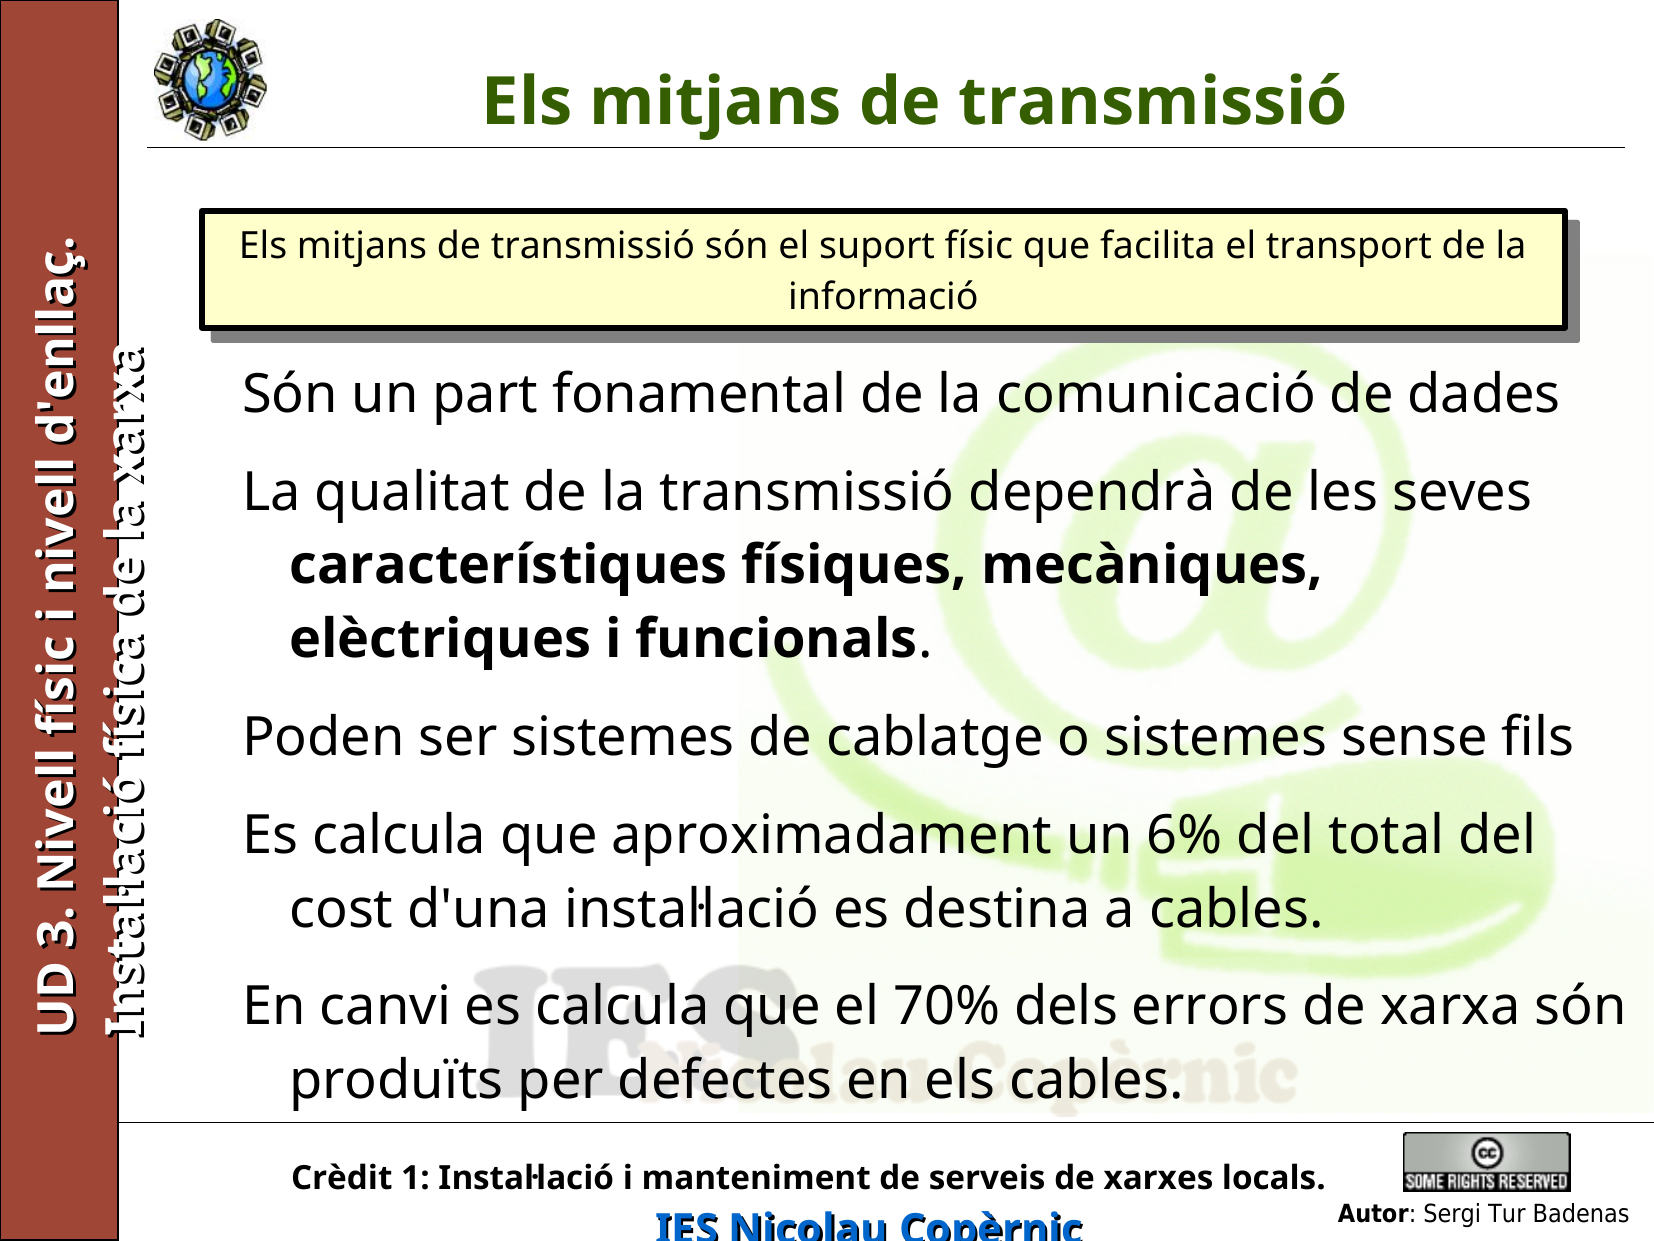

# Els mitjans de transmissió
Els mitjans de transmissió són el suport físic que facilita el transport de la informació
Són un part fonamental de la comunicació de dades
La qualitat de la transmissió dependrà de les seves característiques físiques, mecàniques, elèctriques i funcionals.
Poden ser sistemes de cablatge o sistemes sense fils
Es calcula que aproximadament un 6% del total del cost d'una instal·lació es destina a cables.
En canvi es calcula que el 70% dels errors de xarxa són produïts per defectes en els cables.